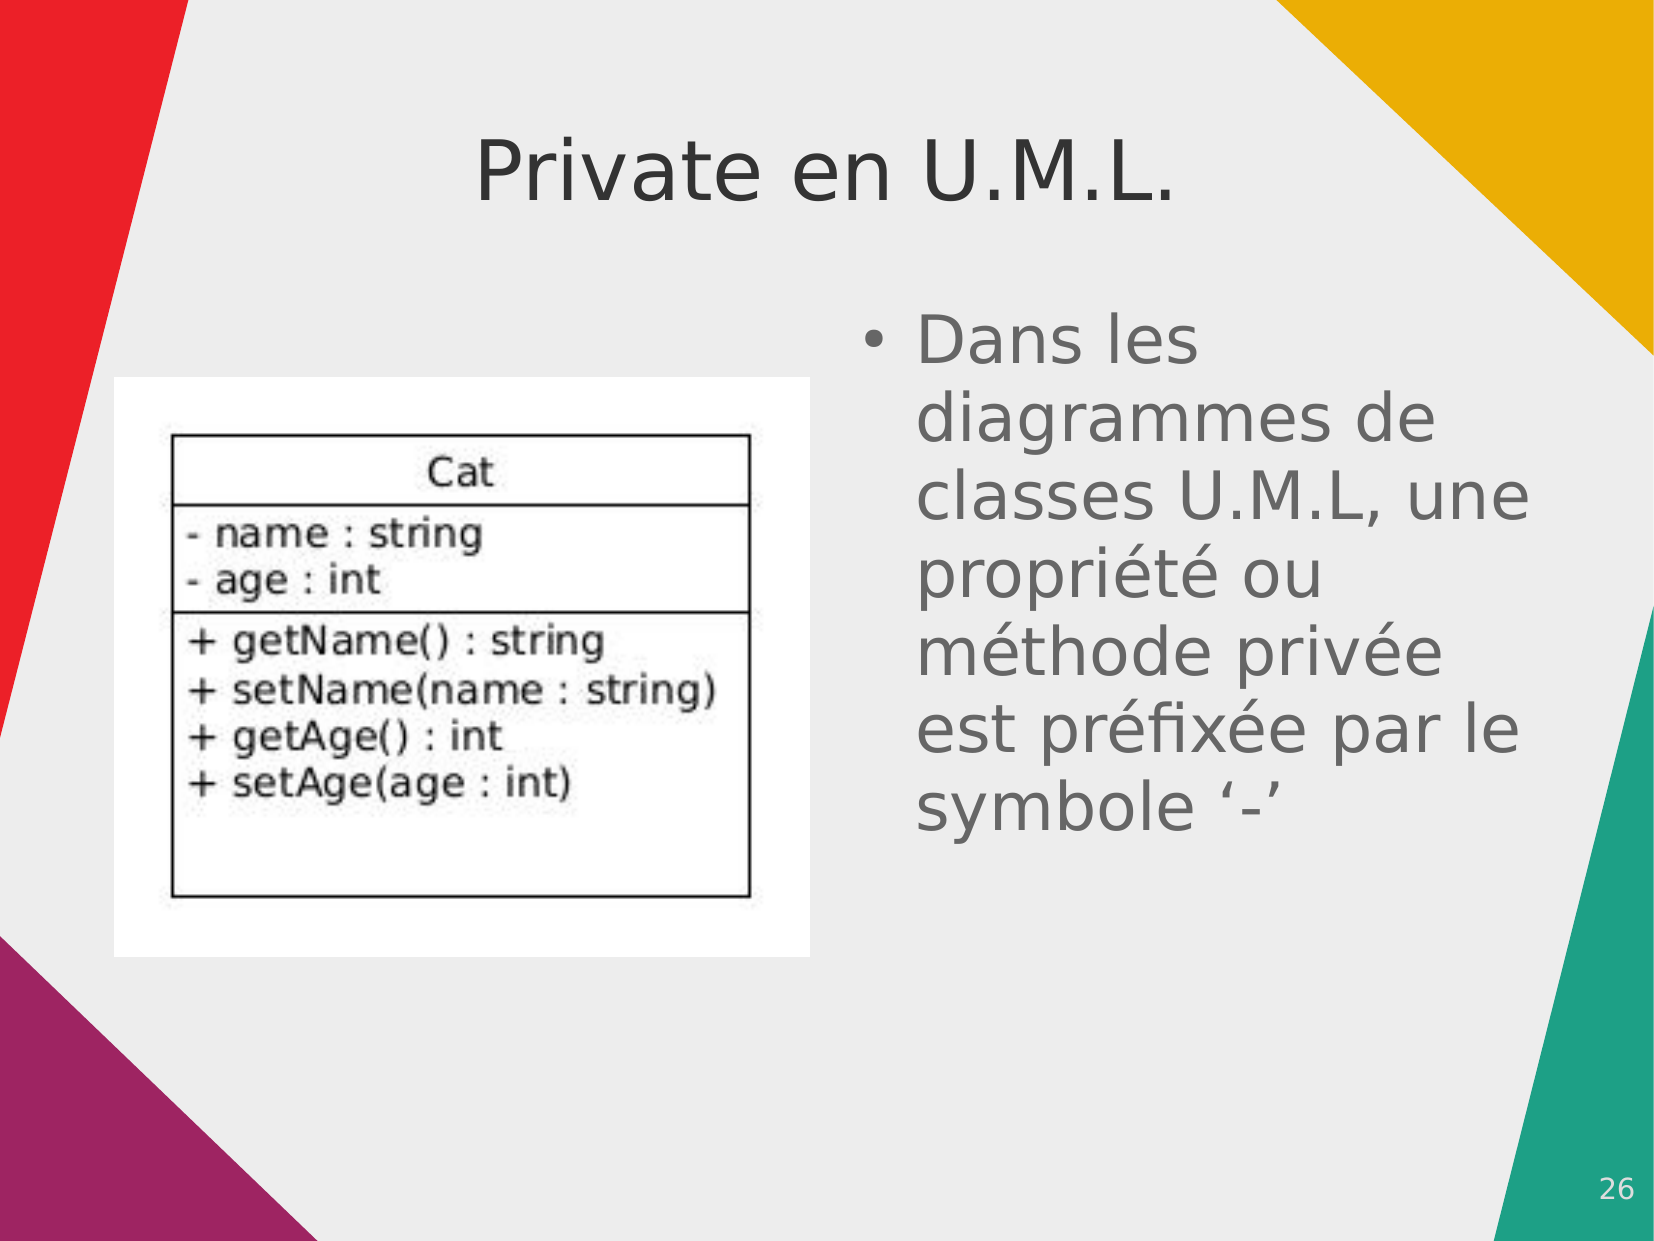

# Private en U.M.L.
Dans les diagrammes de classes U.M.L, une propriété ou méthode privée est préfixée par le symbole ‘-’
26